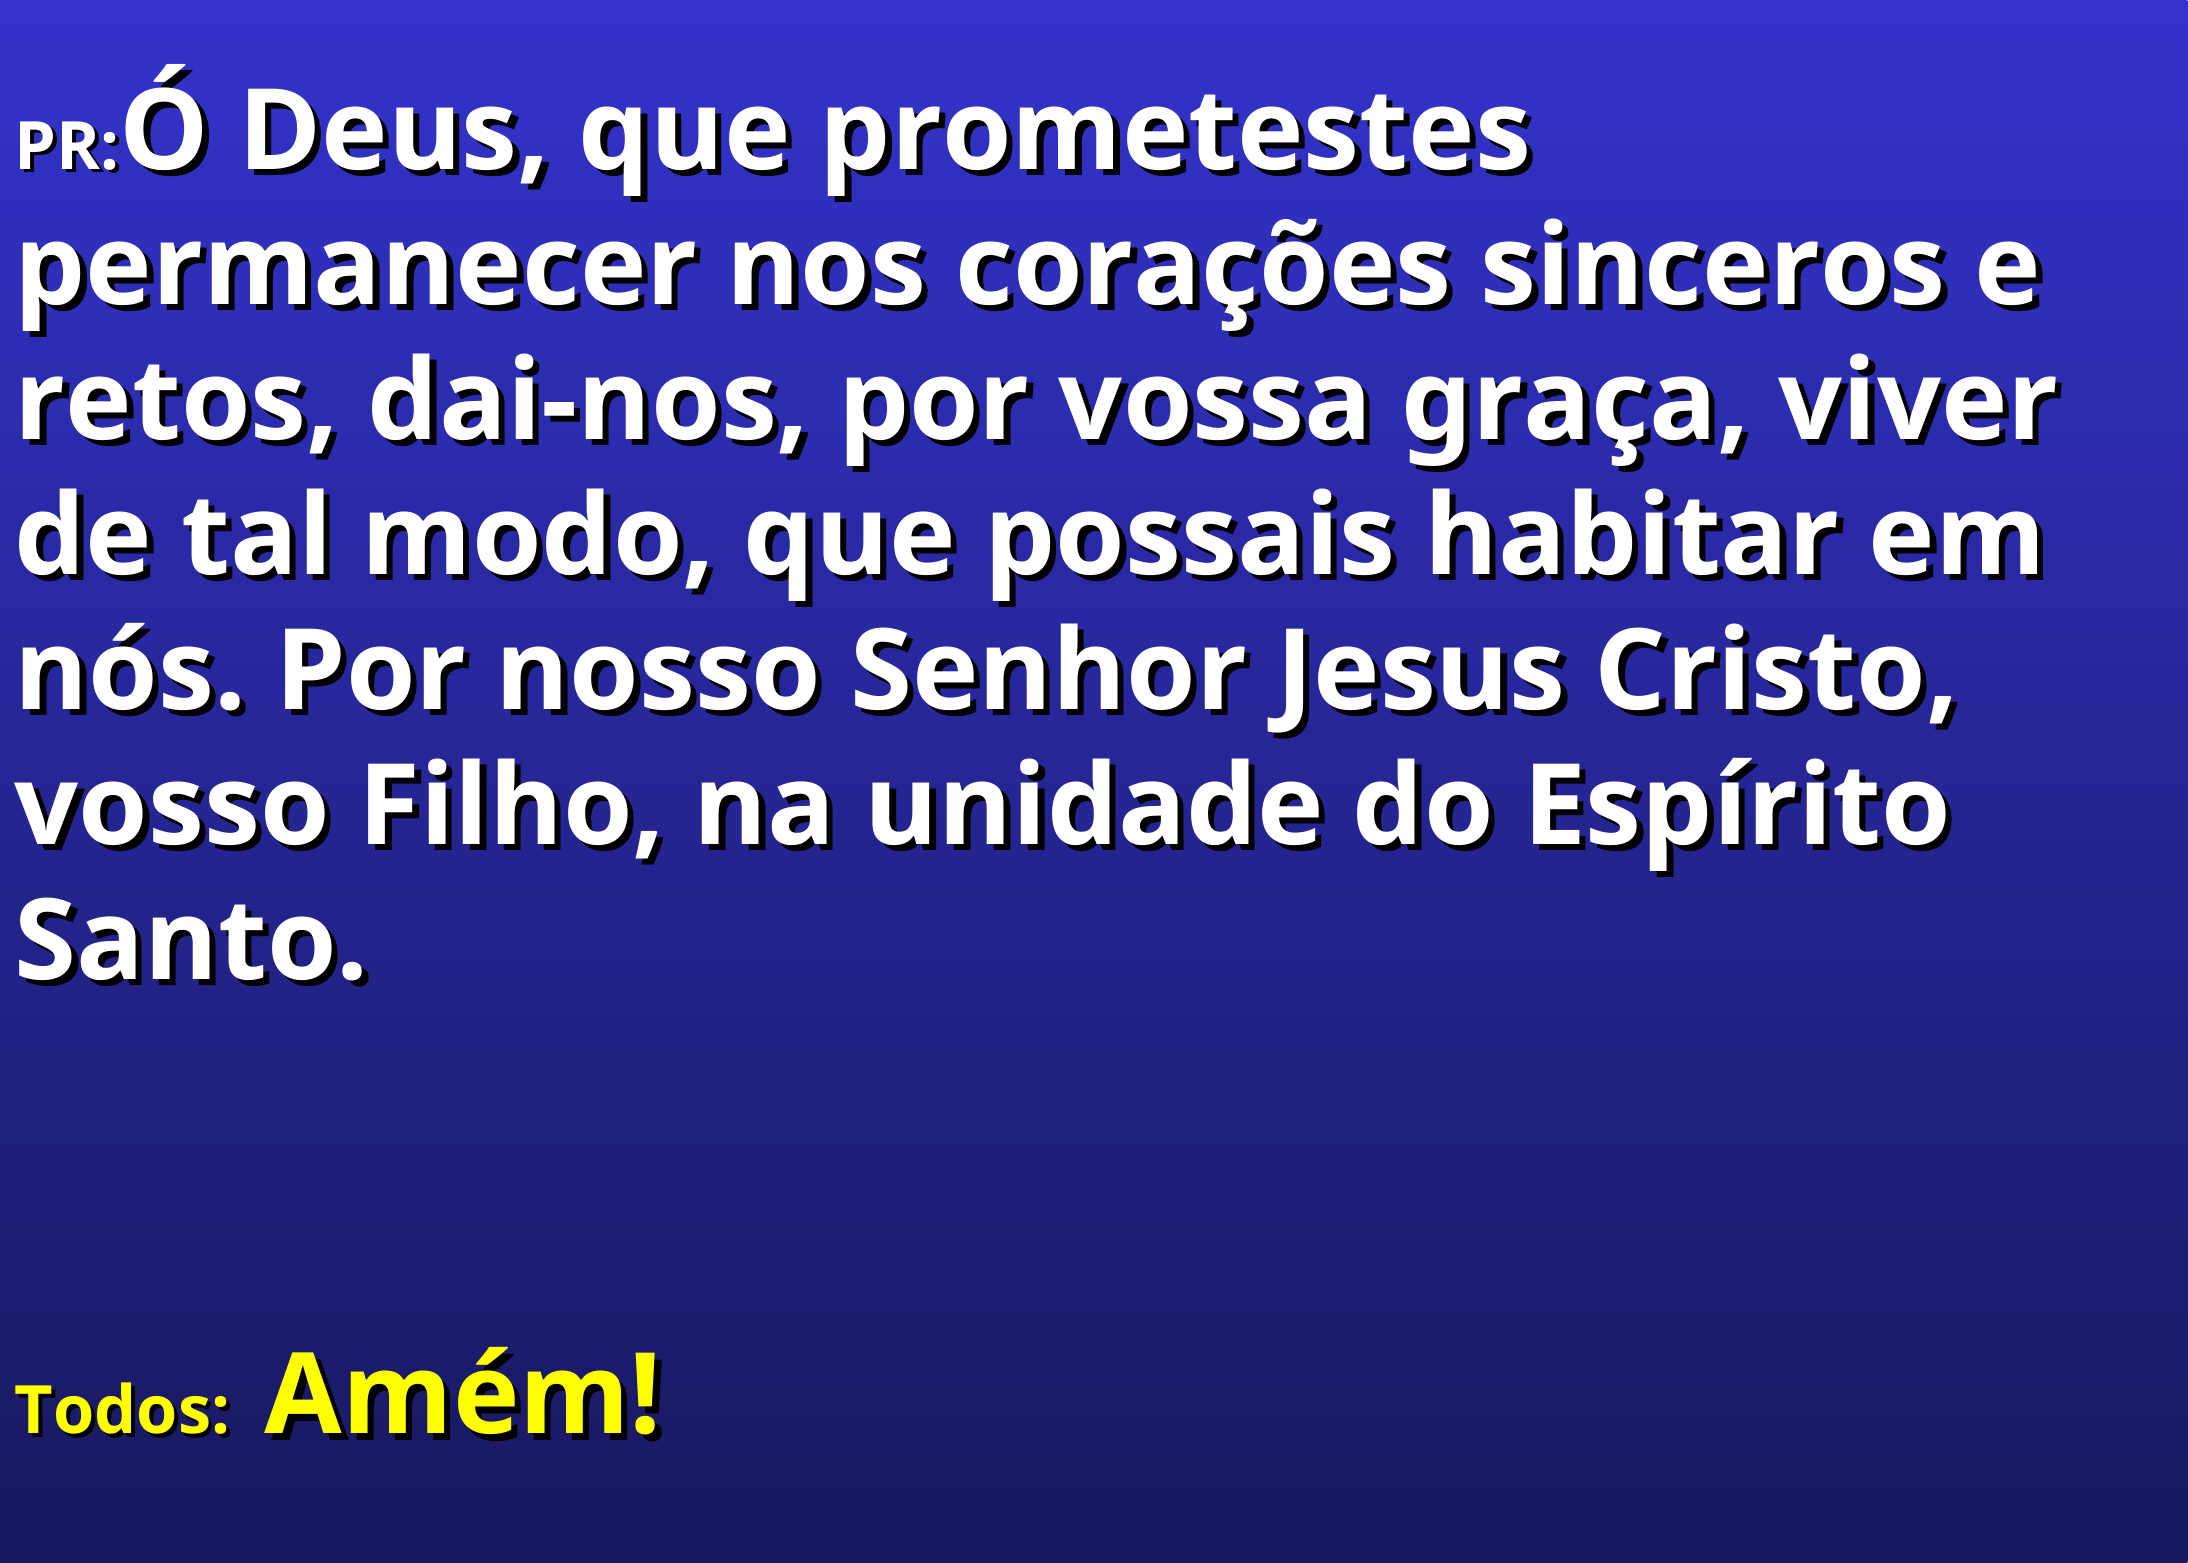

PR:Ó Deus, que prometestes permanecer nos corações sinceros e retos, dai-nos, por vossa graça, viver de tal modo, que possais habitar em nós. Por nosso Senhor Jesus Cristo, vosso Filho, na unidade do Espírito Santo.
Todos: Amém!